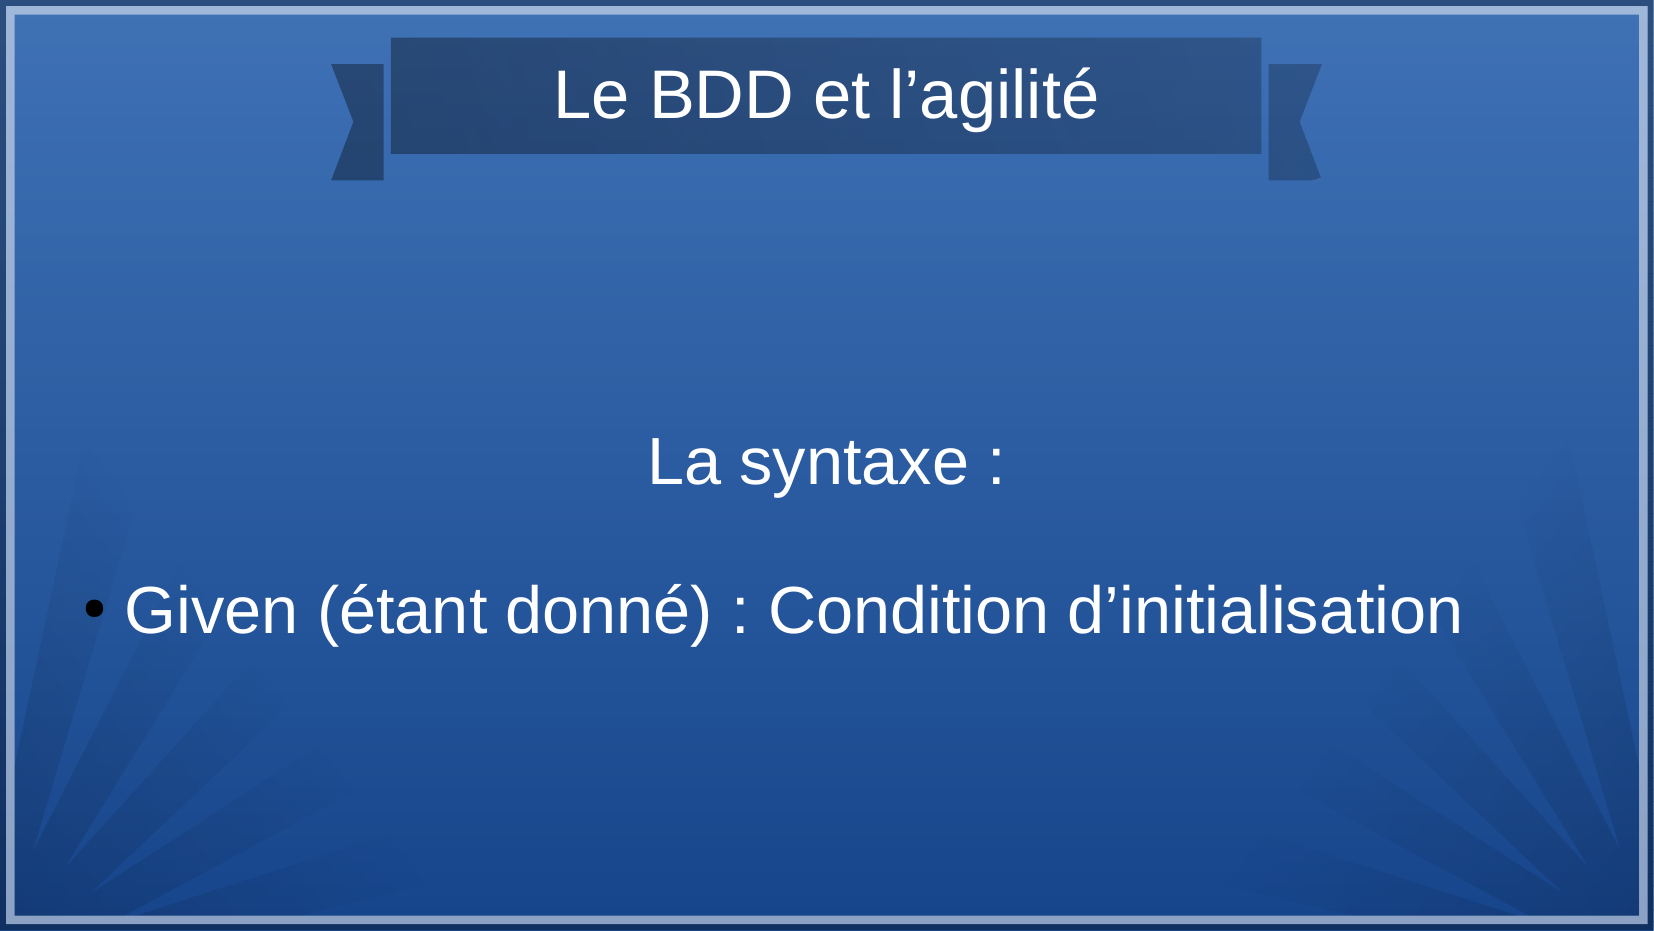

# Le BDD et l’agilité
La syntaxe :
 Given (étant donné) : Condition d’initialisation